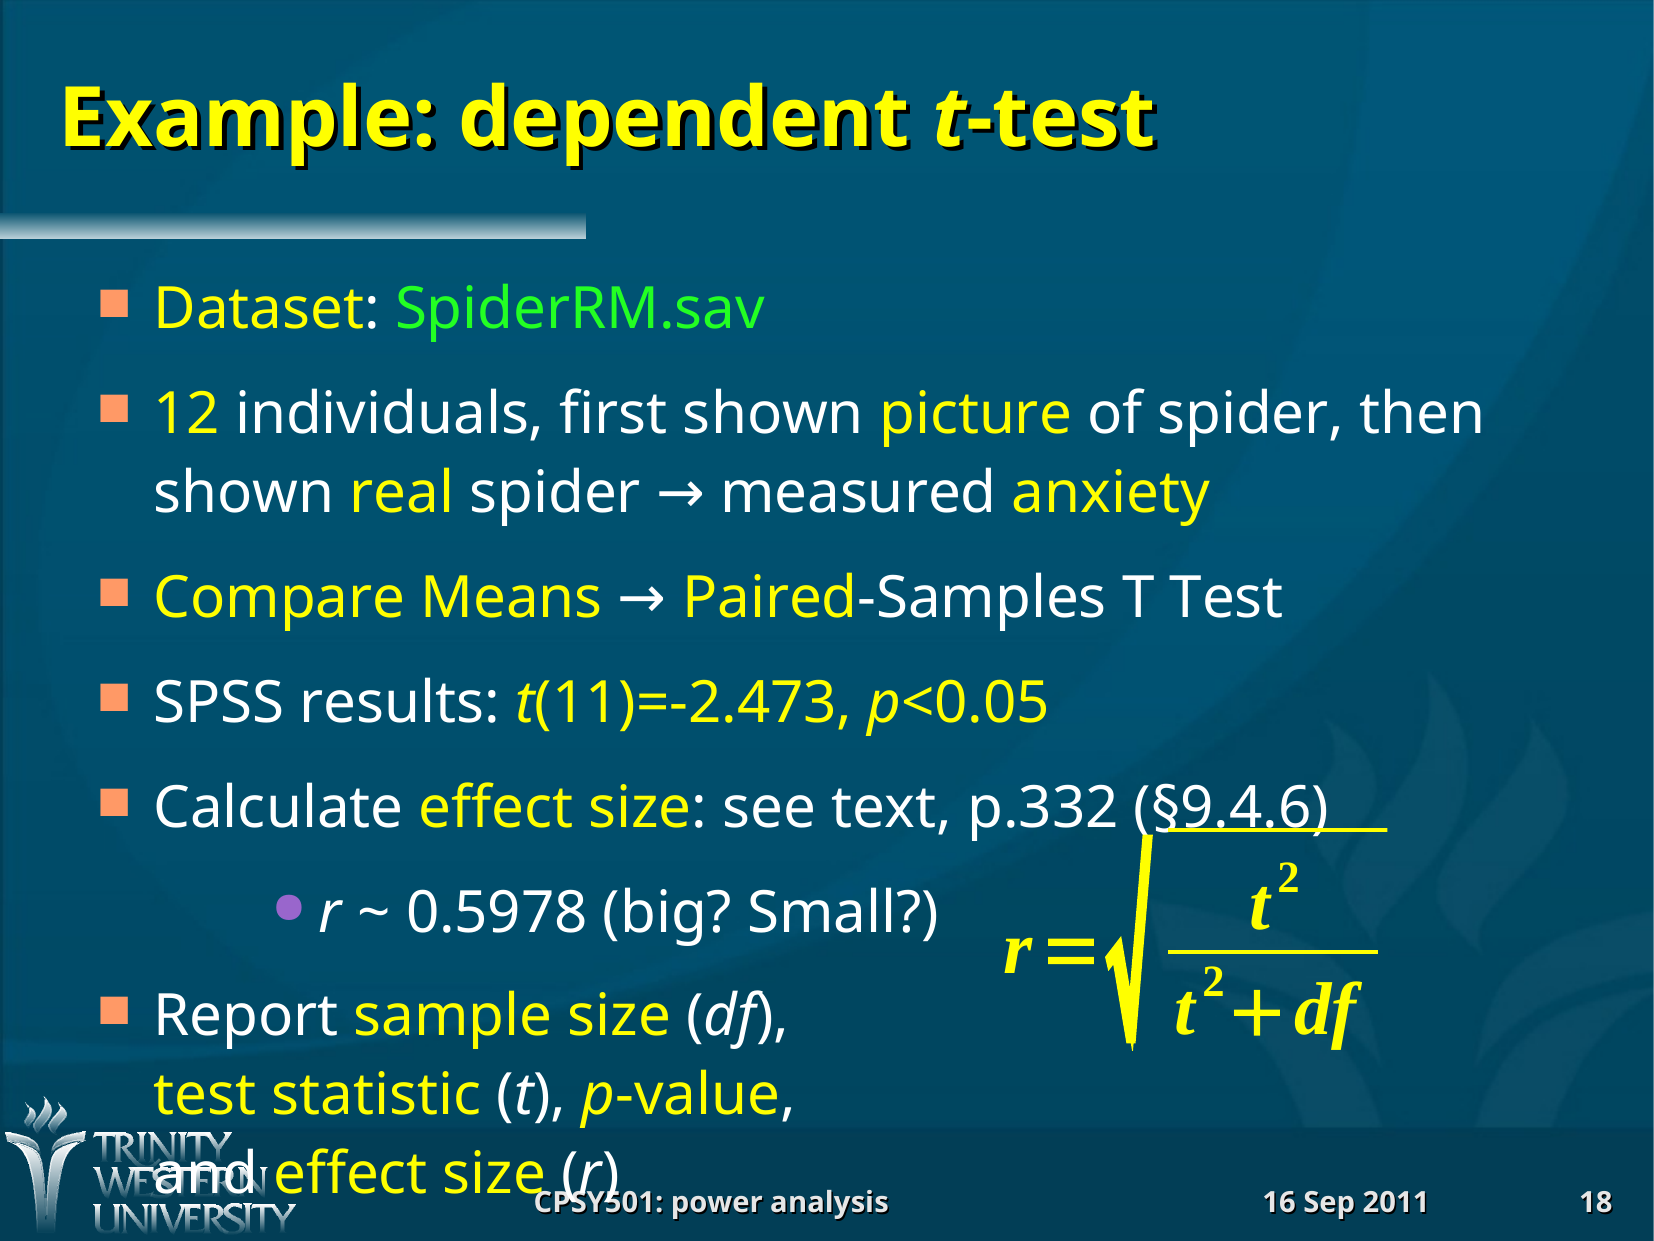

# Example: dependent t-test
Dataset: SpiderRM.sav
12 individuals, first shown picture of spider, then shown real spider → measured anxiety
Compare Means → Paired-Samples T Test
SPSS results: t(11)=-2.473, p<0.05
Calculate effect size: see text, p.332 (§9.4.6)
r ~ 0.5978 (big? Small?)
Report sample size (df),
test statistic (t), p-value,
and effect size (r)
CPSY501: power analysis
16 Sep 2011
18